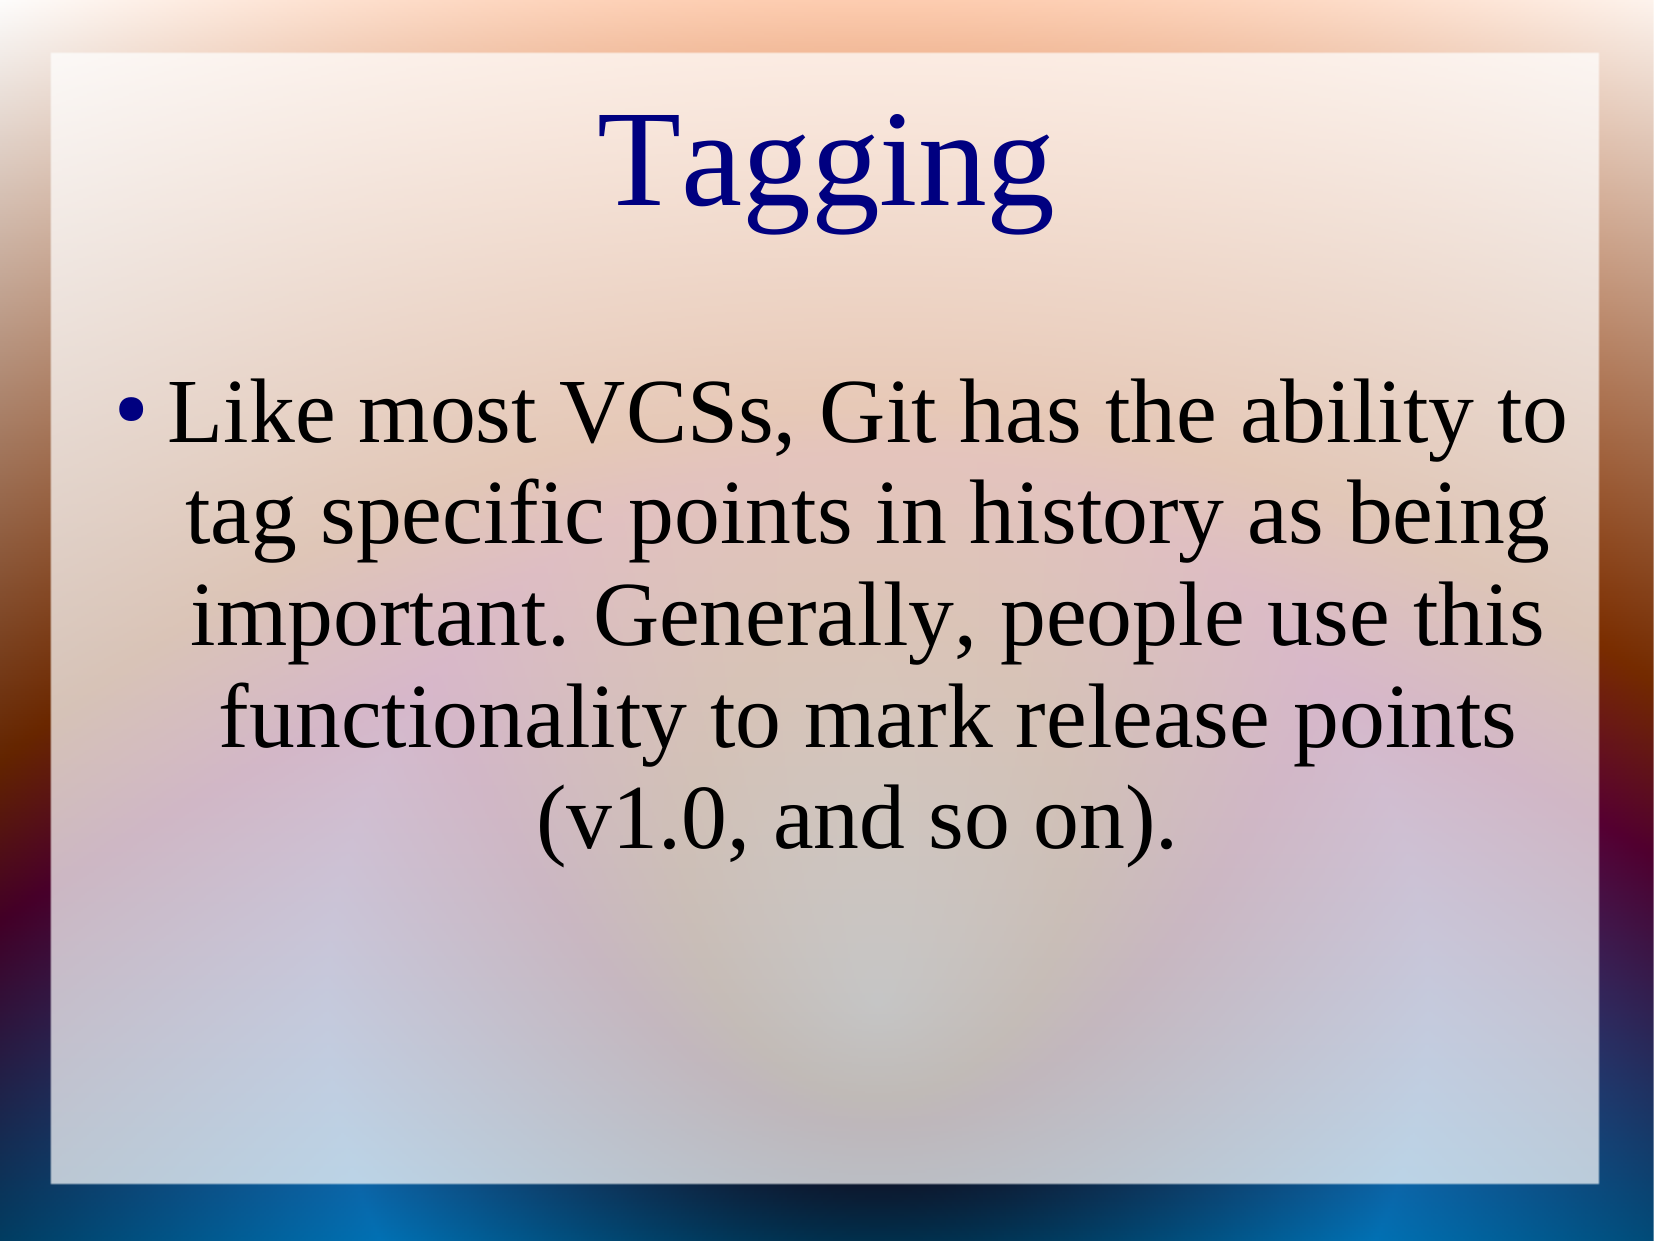

# Tagging
Like most VCSs, Git has the ability to tag specific points in history as being important. Generally, people use this functionality to mark release points (v1.0, and so on).